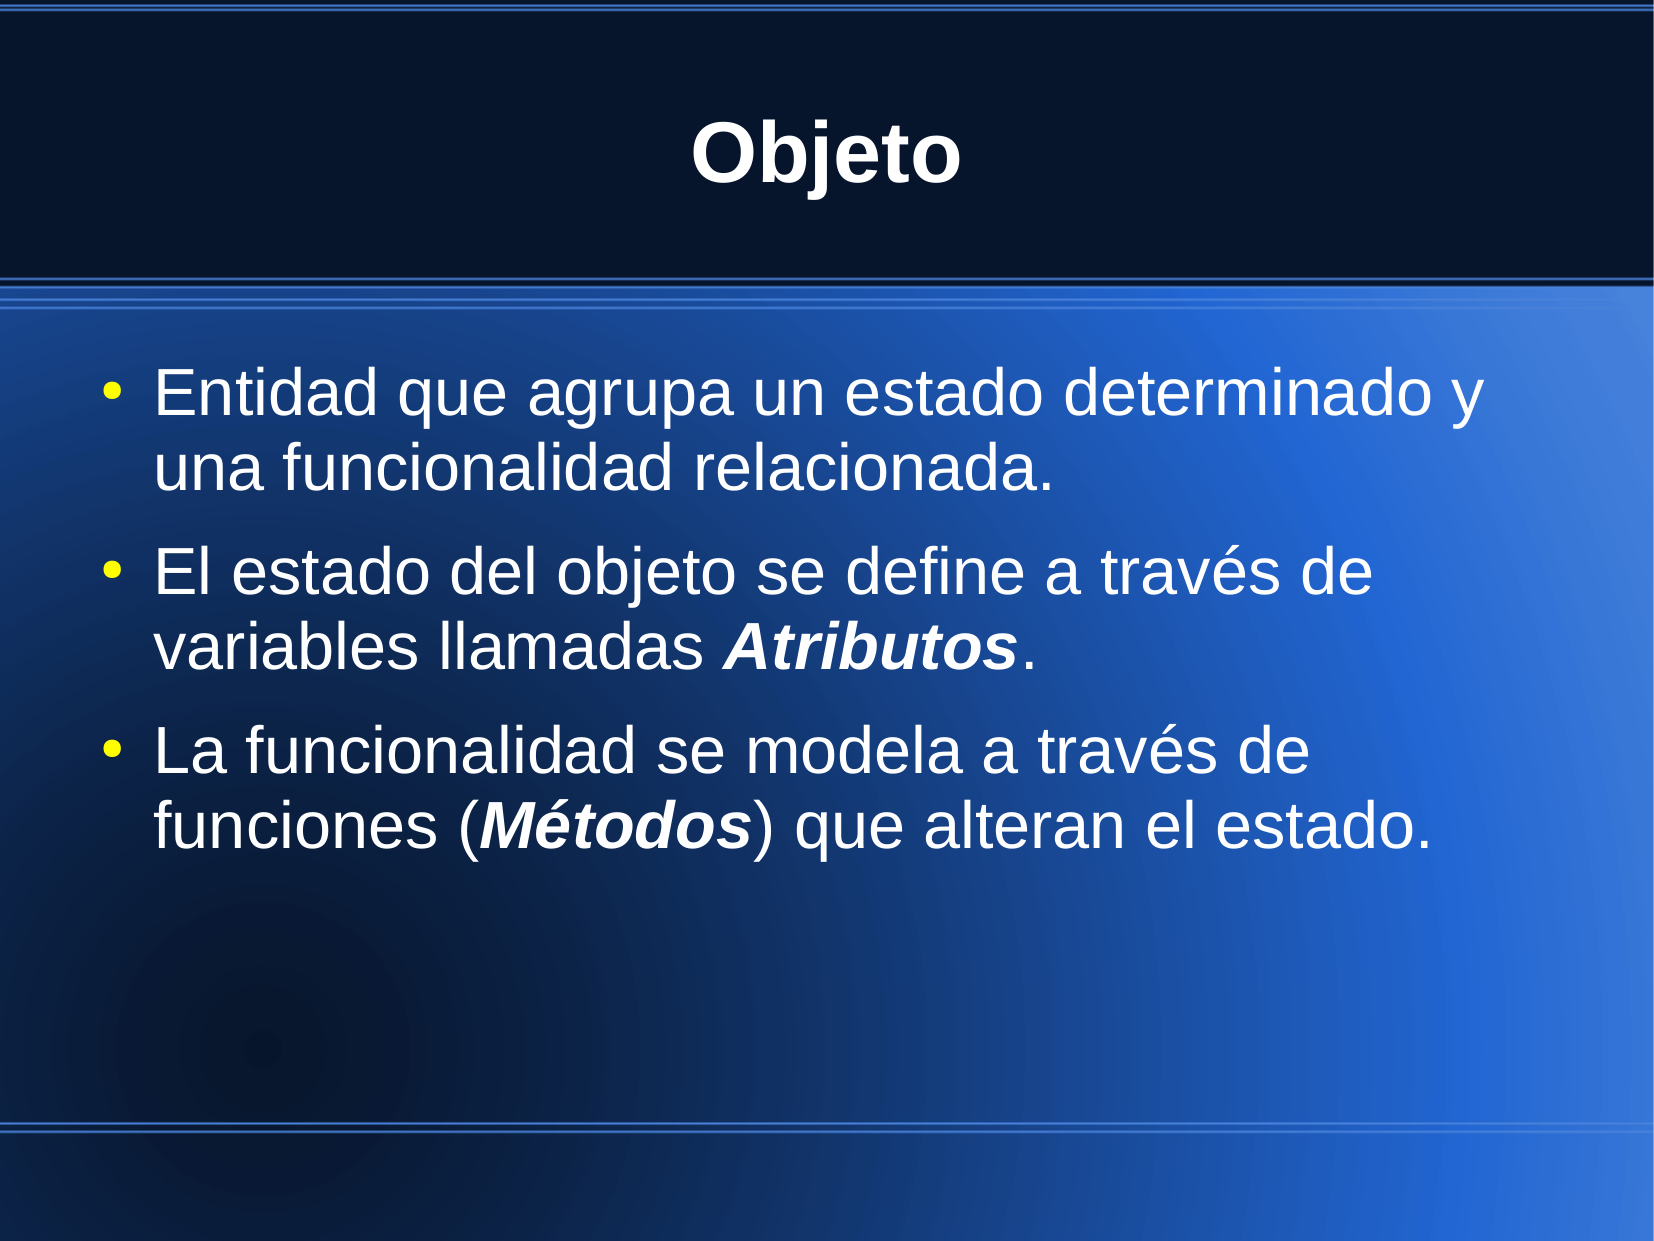

# Objeto
Entidad que agrupa un estado determinado y una funcionalidad relacionada.
El estado del objeto se define a través de variables llamadas Atributos.
La funcionalidad se modela a través de funciones (Métodos) que alteran el estado.